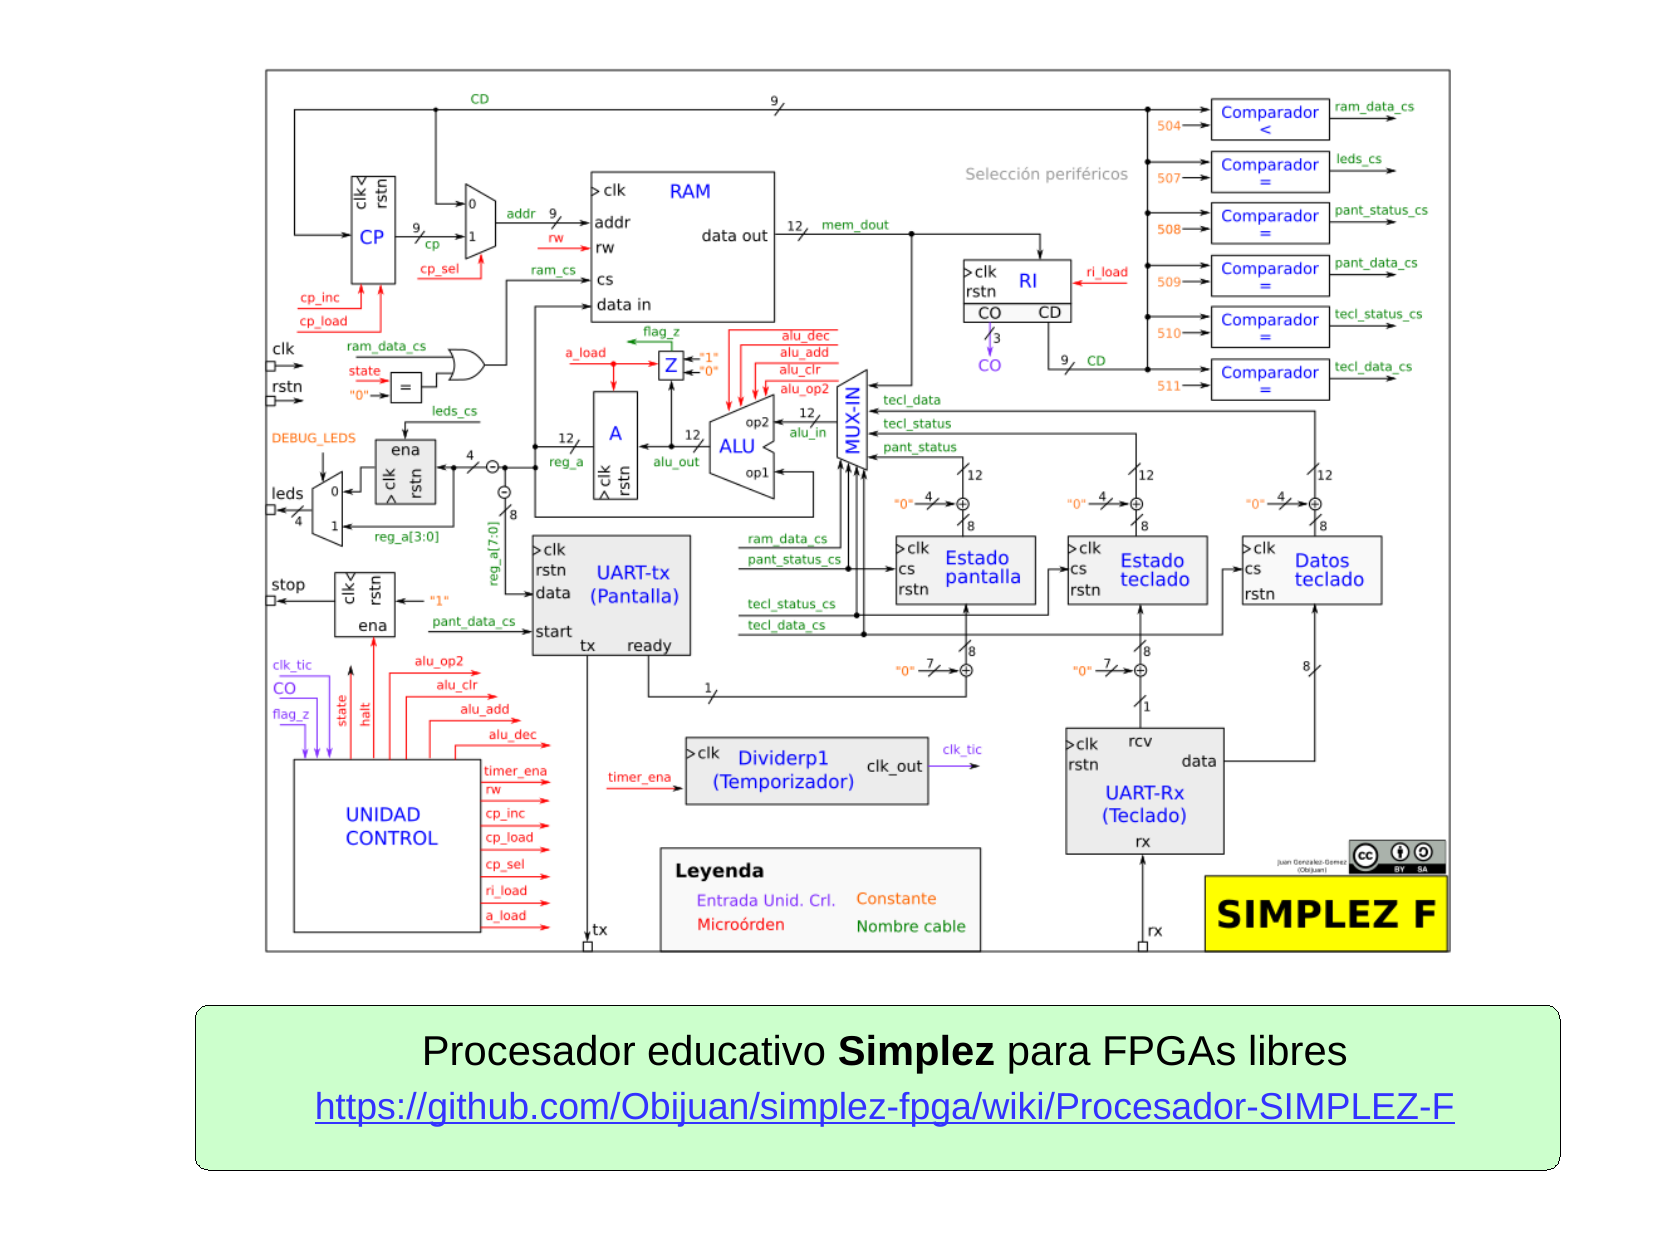

Procesador educativo Simplez para FPGAs libres
https://github.com/Obijuan/simplez-fpga/wiki/Procesador-SIMPLEZ-F